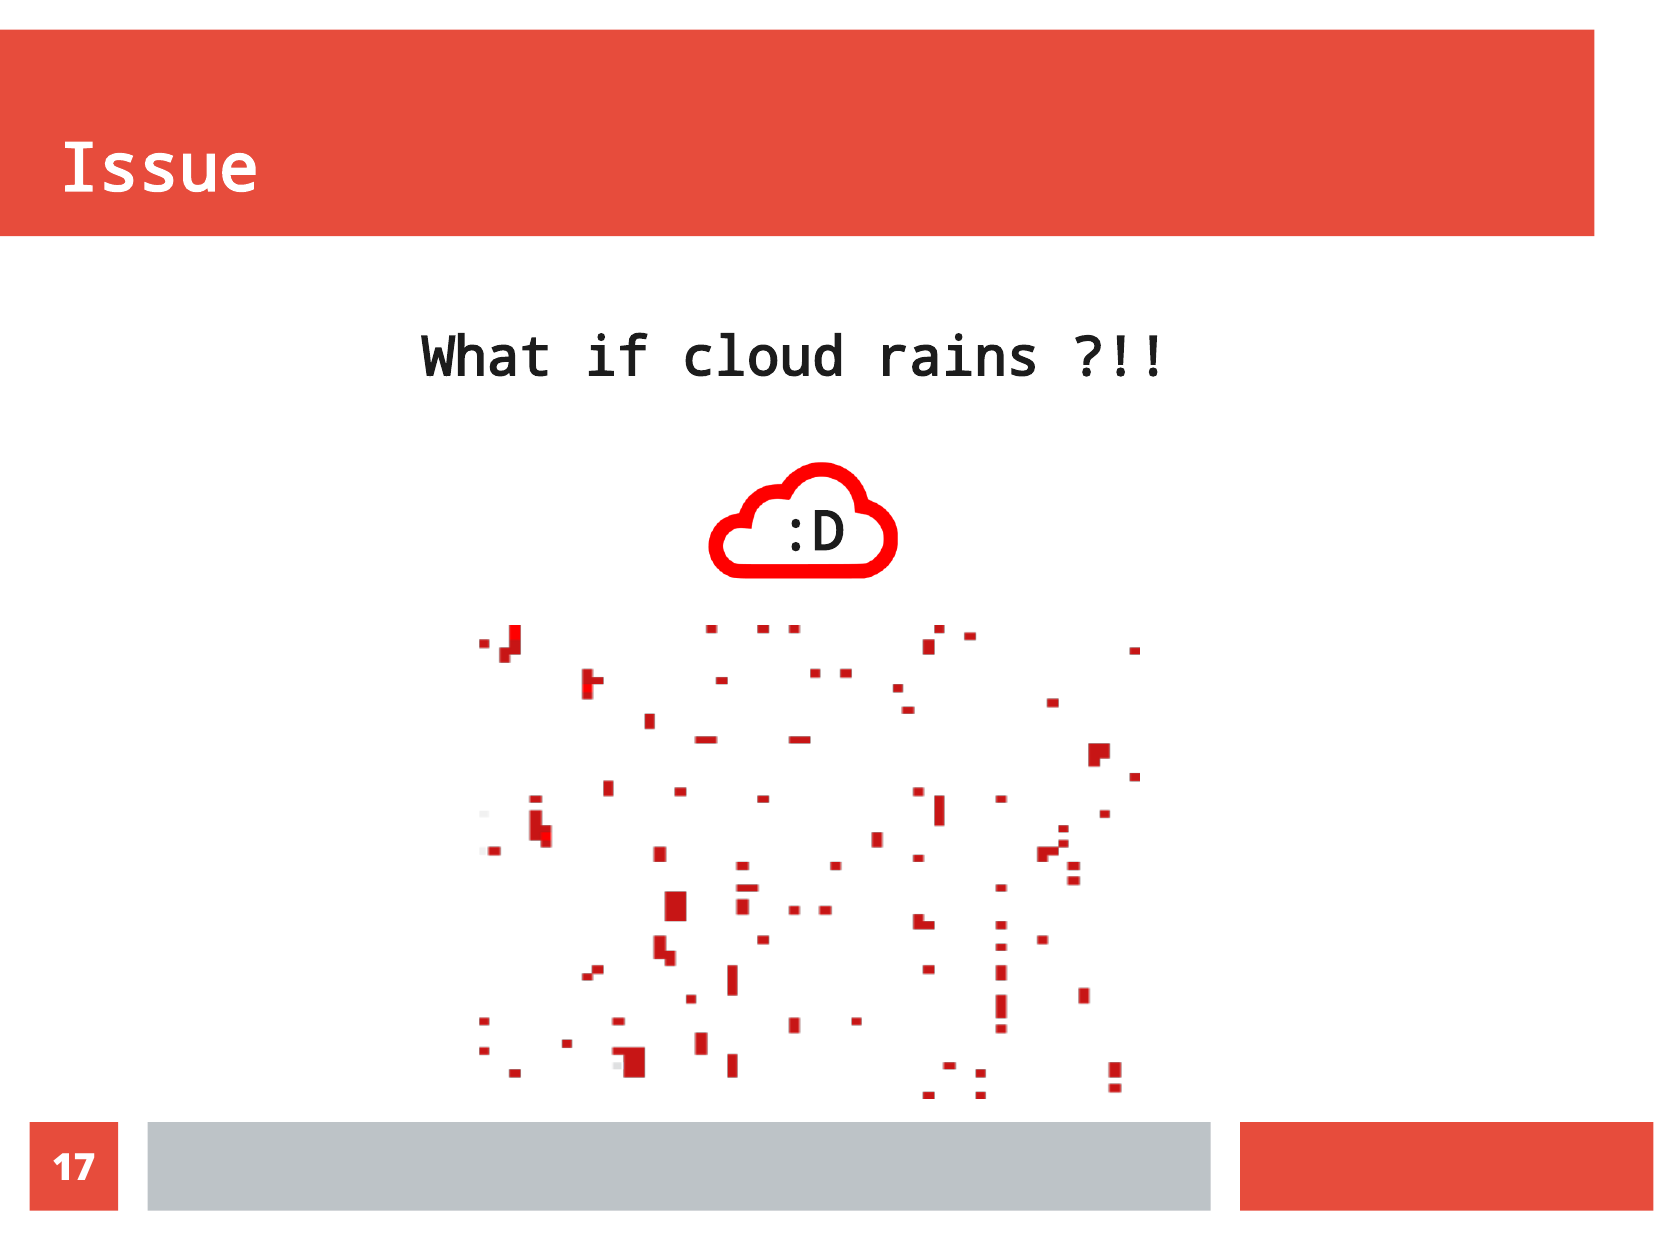

# Issue
What if cloud rains ?!!
:D
17